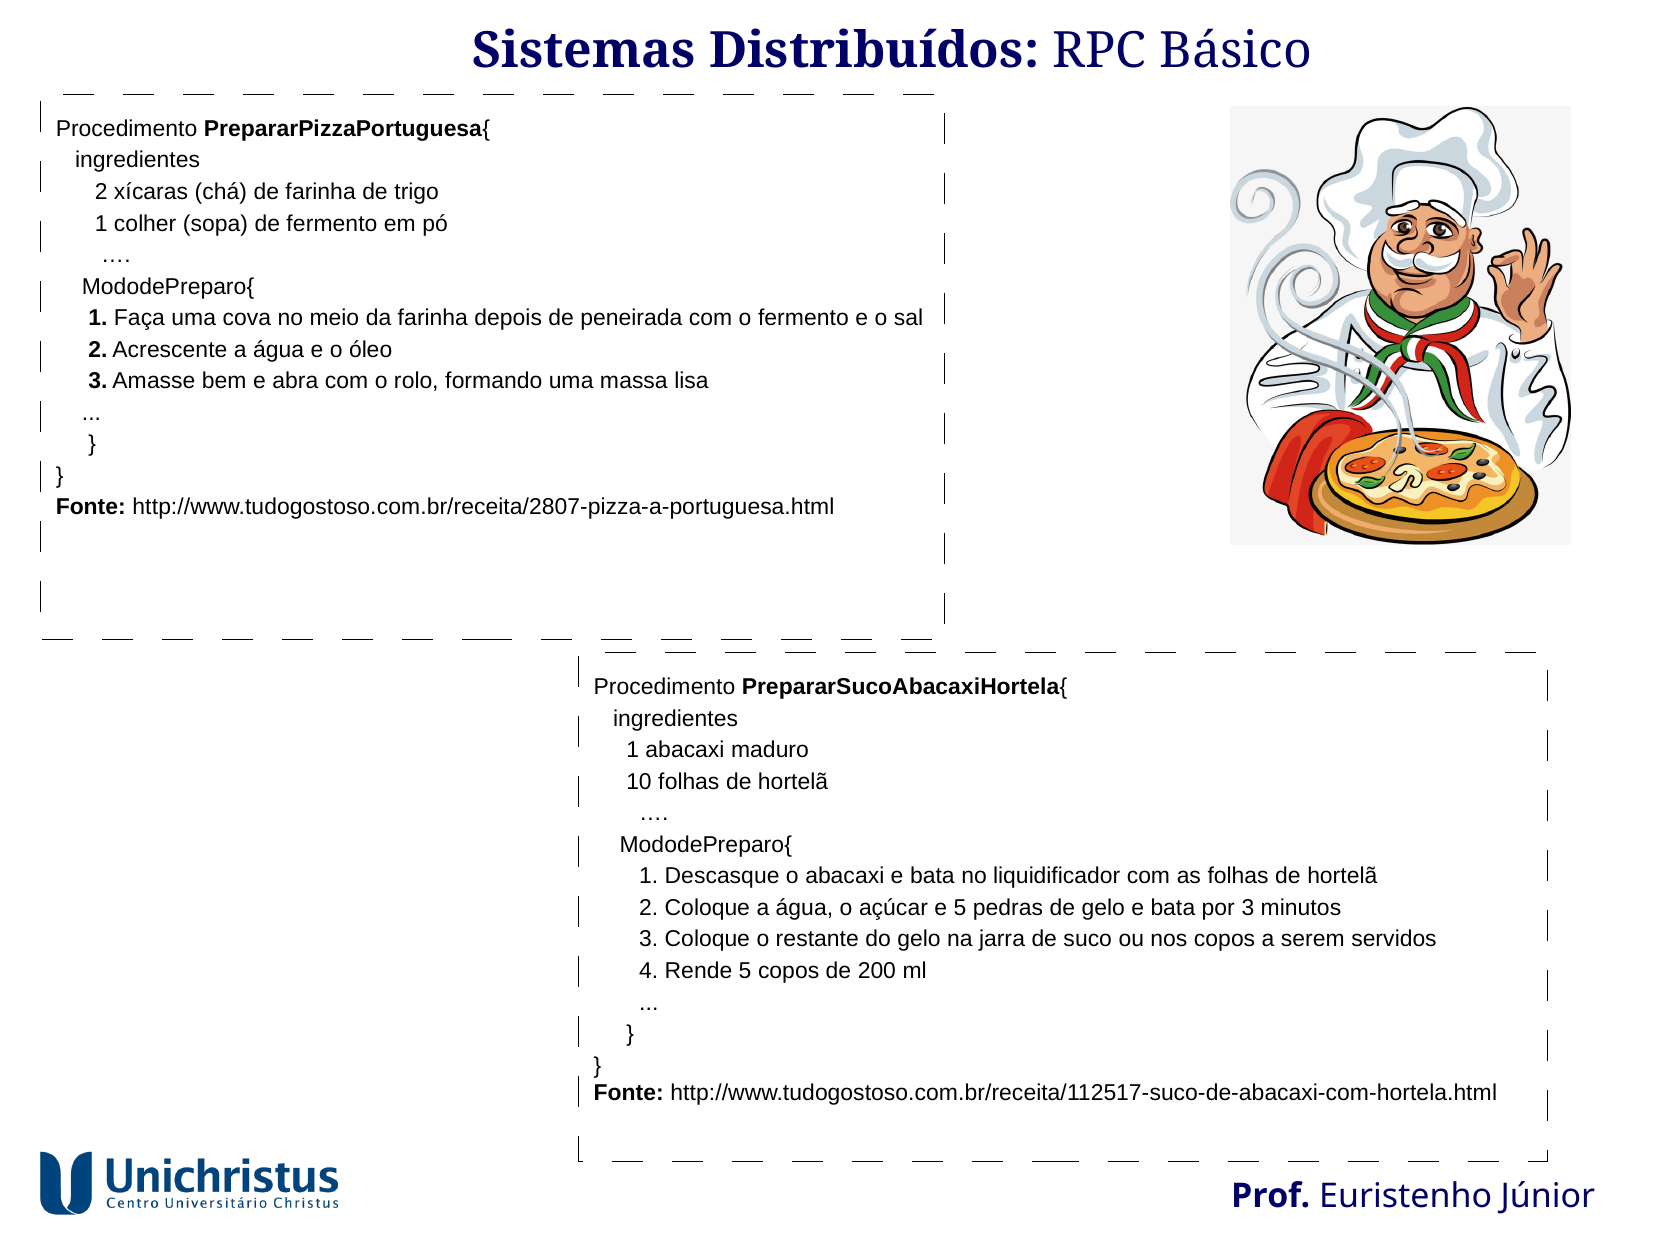

Sistemas Distribuídos: RPC Básico
Procedimento PrepararPizzaPortuguesa{
 ingredientes
 2 xícaras (chá) de farinha de trigo
 1 colher (sopa) de fermento em pó
 ….
 MododePreparo{
 1. Faça uma cova no meio da farinha depois de peneirada com o fermento e o sal
 2. Acrescente a água e o óleo
 3. Amasse bem e abra com o rolo, formando uma massa lisa
 ...
 }
}
Fonte: http://www.tudogostoso.com.br/receita/2807-pizza-a-portuguesa.html
Procedimento PrepararSucoAbacaxiHortela{
 ingredientes
 1 abacaxi maduro
 10 folhas de hortelã
 ….
 MododePreparo{
 1. Descasque o abacaxi e bata no liquidificador com as folhas de hortelã
 2. Coloque a água, o açúcar e 5 pedras de gelo e bata por 3 minutos
 3. Coloque o restante do gelo na jarra de suco ou nos copos a serem servidos
 4. Rende 5 copos de 200 ml
 ...
 }
}
Fonte: http://www.tudogostoso.com.br/receita/112517-suco-de-abacaxi-com-hortela.html
Prof. Euristenho Júnior